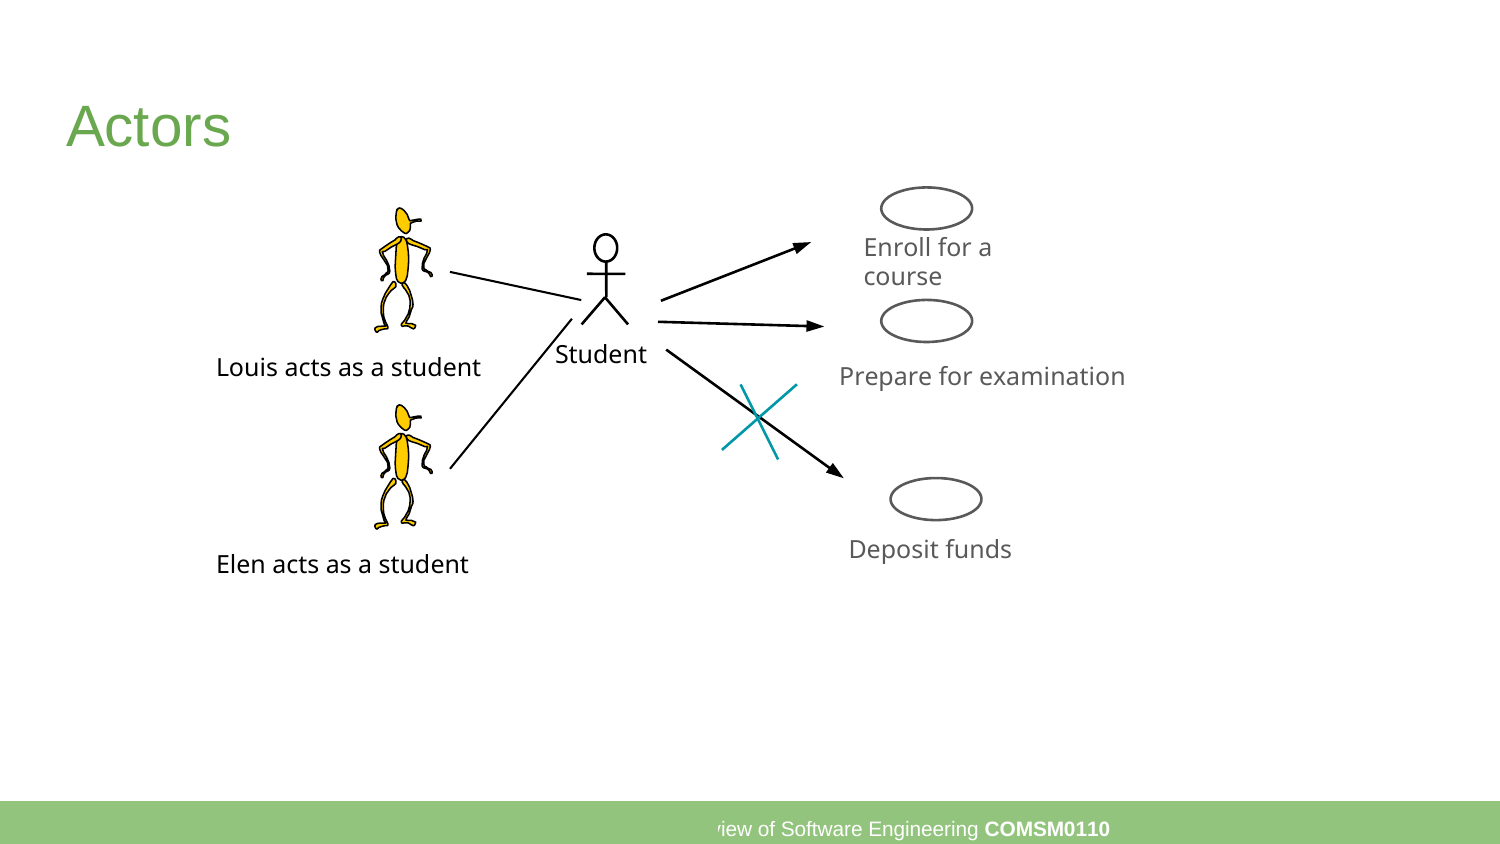

# Actors
Enroll for a course
Student
Louis acts as a student
Prepare for examination
Deposit funds
Elen acts as a student